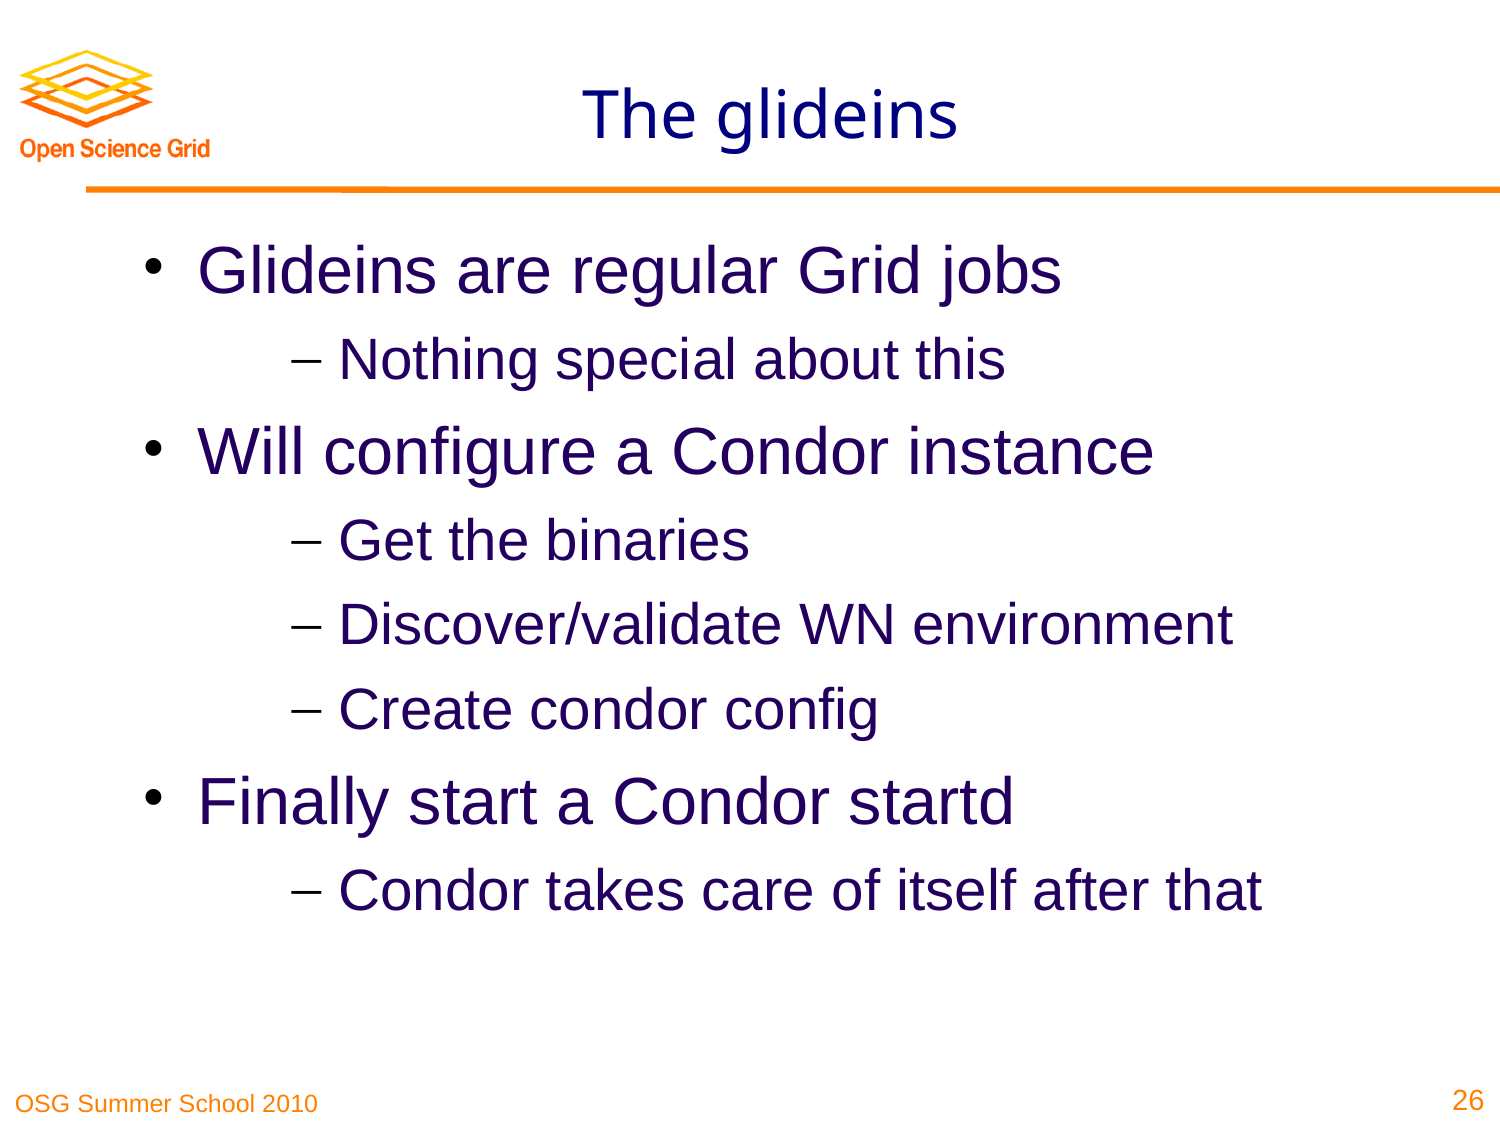

# The glideins
Glideins are regular Grid jobs
Nothing special about this
Will configure a Condor instance
Get the binaries
Discover/validate WN environment
Create condor config
Finally start a Condor startd
Condor takes care of itself after that
26